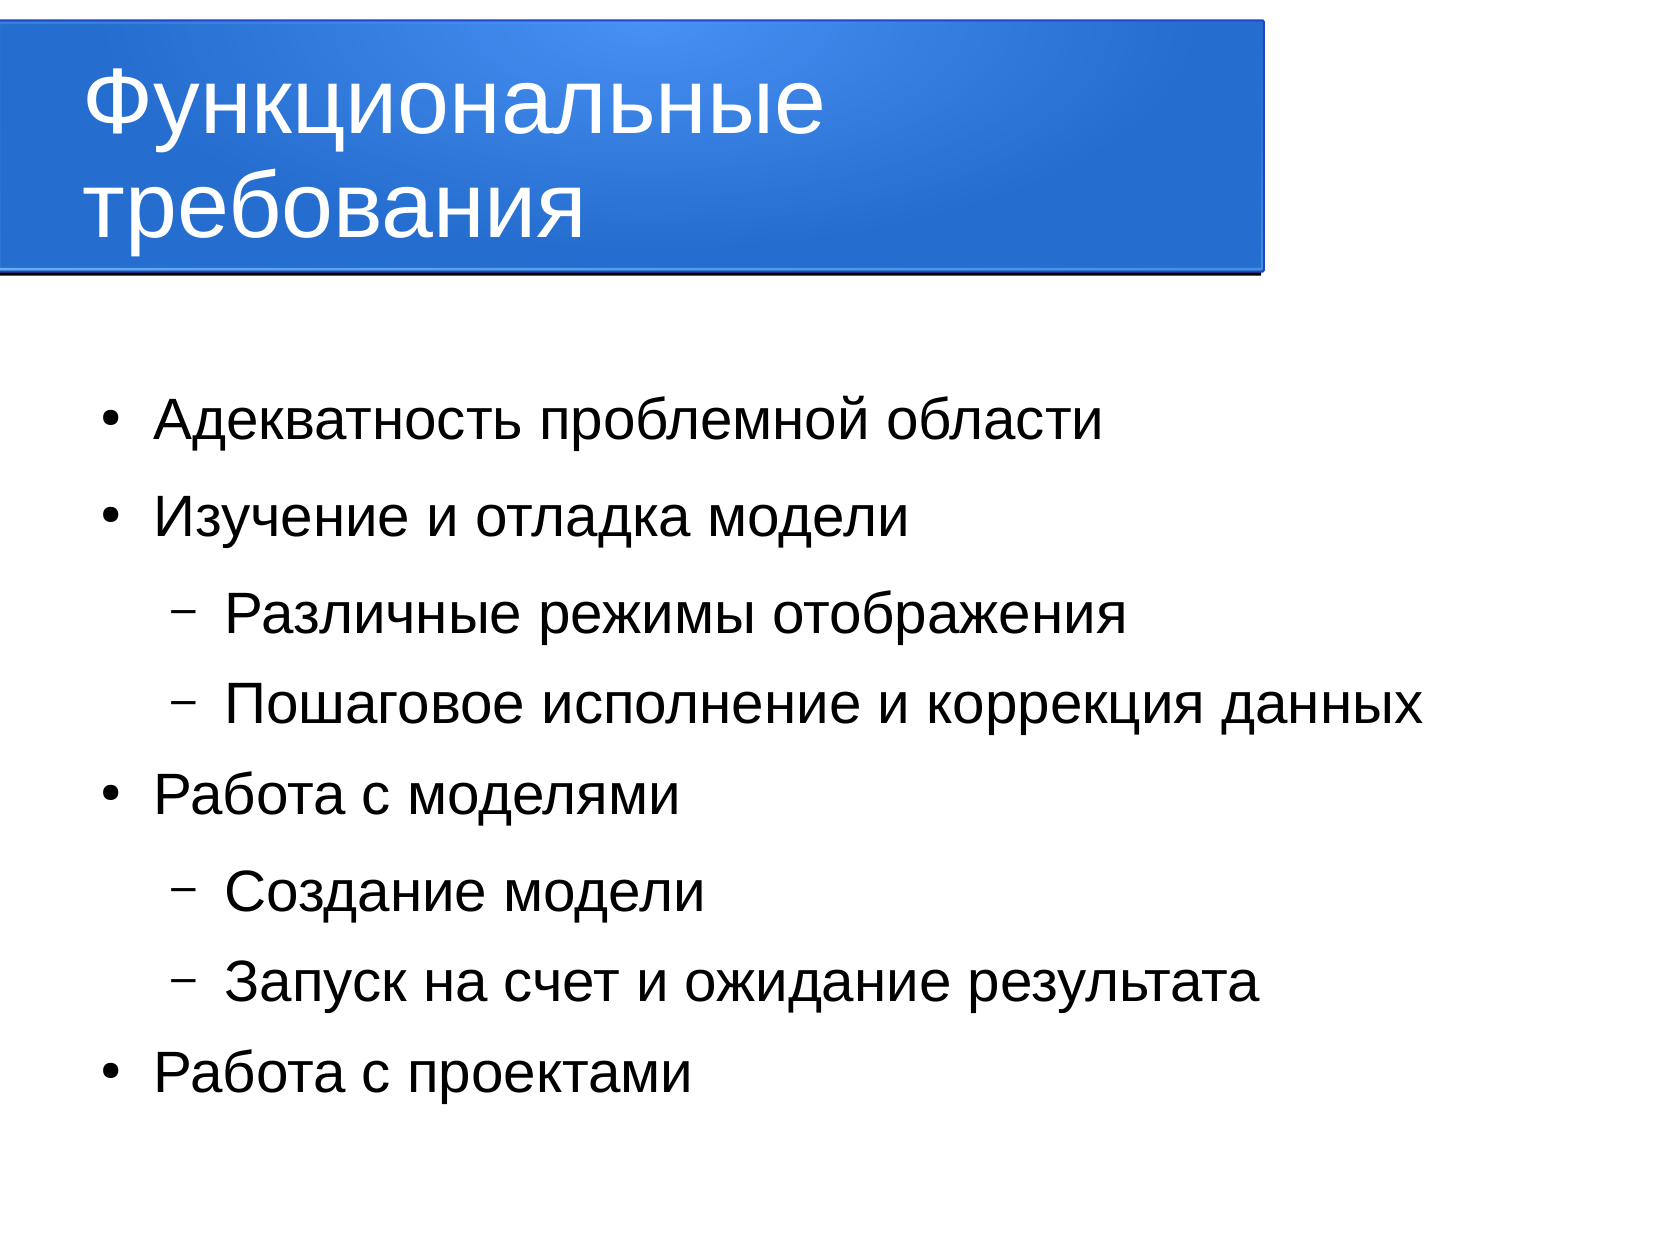

# Функциональные требования
Адекватность проблемной области
Изучение и отладка модели
Различные режимы отображения
Пошаговое исполнение и коррекция данных
Работа с моделями
Создание модели
Запуск на счет и ожидание результата
Работа с проектами